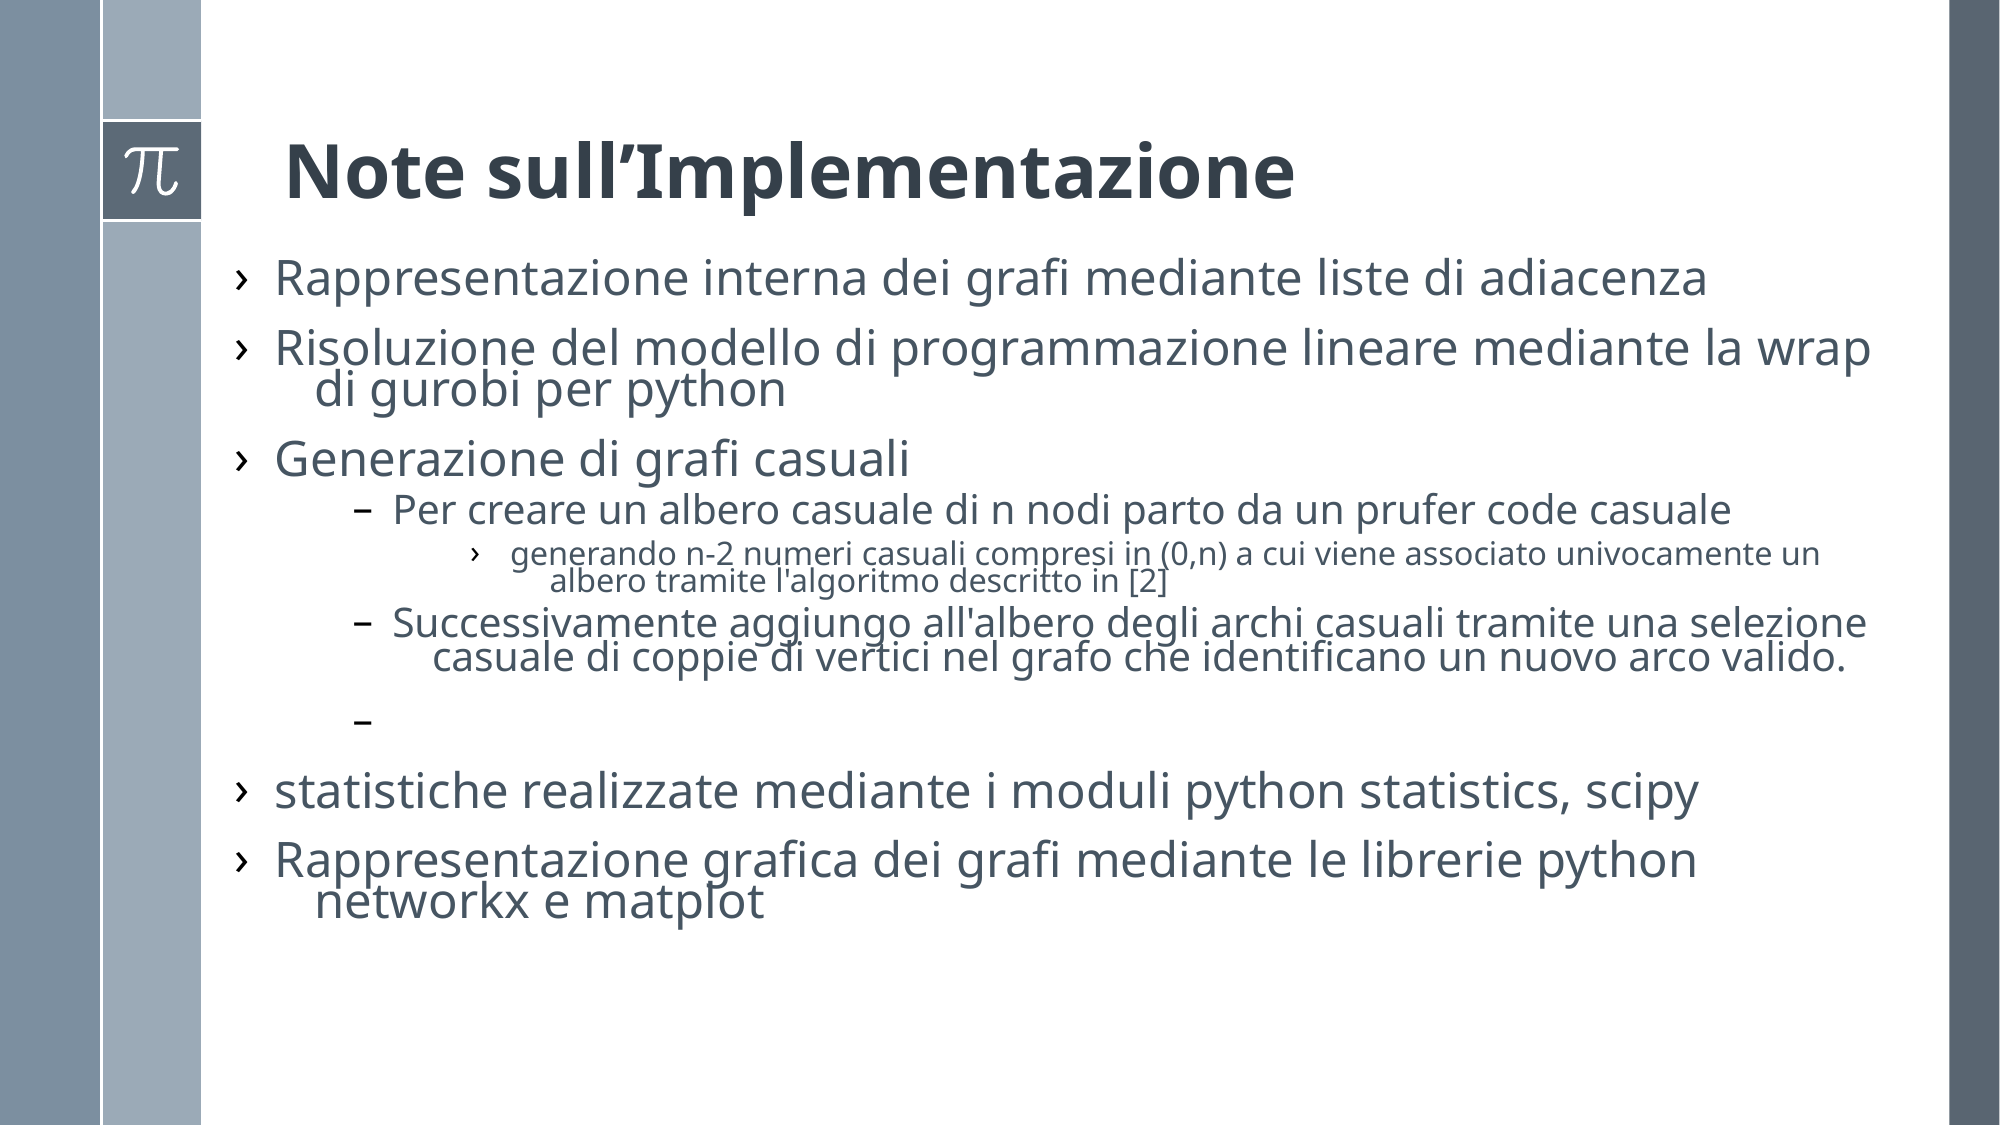

Note sull’Implementazione
# Rappresentazione interna dei grafi mediante liste di adiacenza
Risoluzione del modello di programmazione lineare mediante la wrap di gurobi per python
Generazione di grafi casuali
Per creare un albero casuale di n nodi parto da un prufer code casuale
generando n-2 numeri casuali compresi in (0,n) a cui viene associato univocamente un albero tramite l'algoritmo descritto in [2]
Successivamente aggiungo all'albero degli archi casuali tramite una selezione casuale di coppie di vertici nel grafo che identificano un nuovo arco valido.
statistiche realizzate mediante i moduli python statistics, scipy
Rappresentazione grafica dei grafi mediante le librerie python networkx e matplot